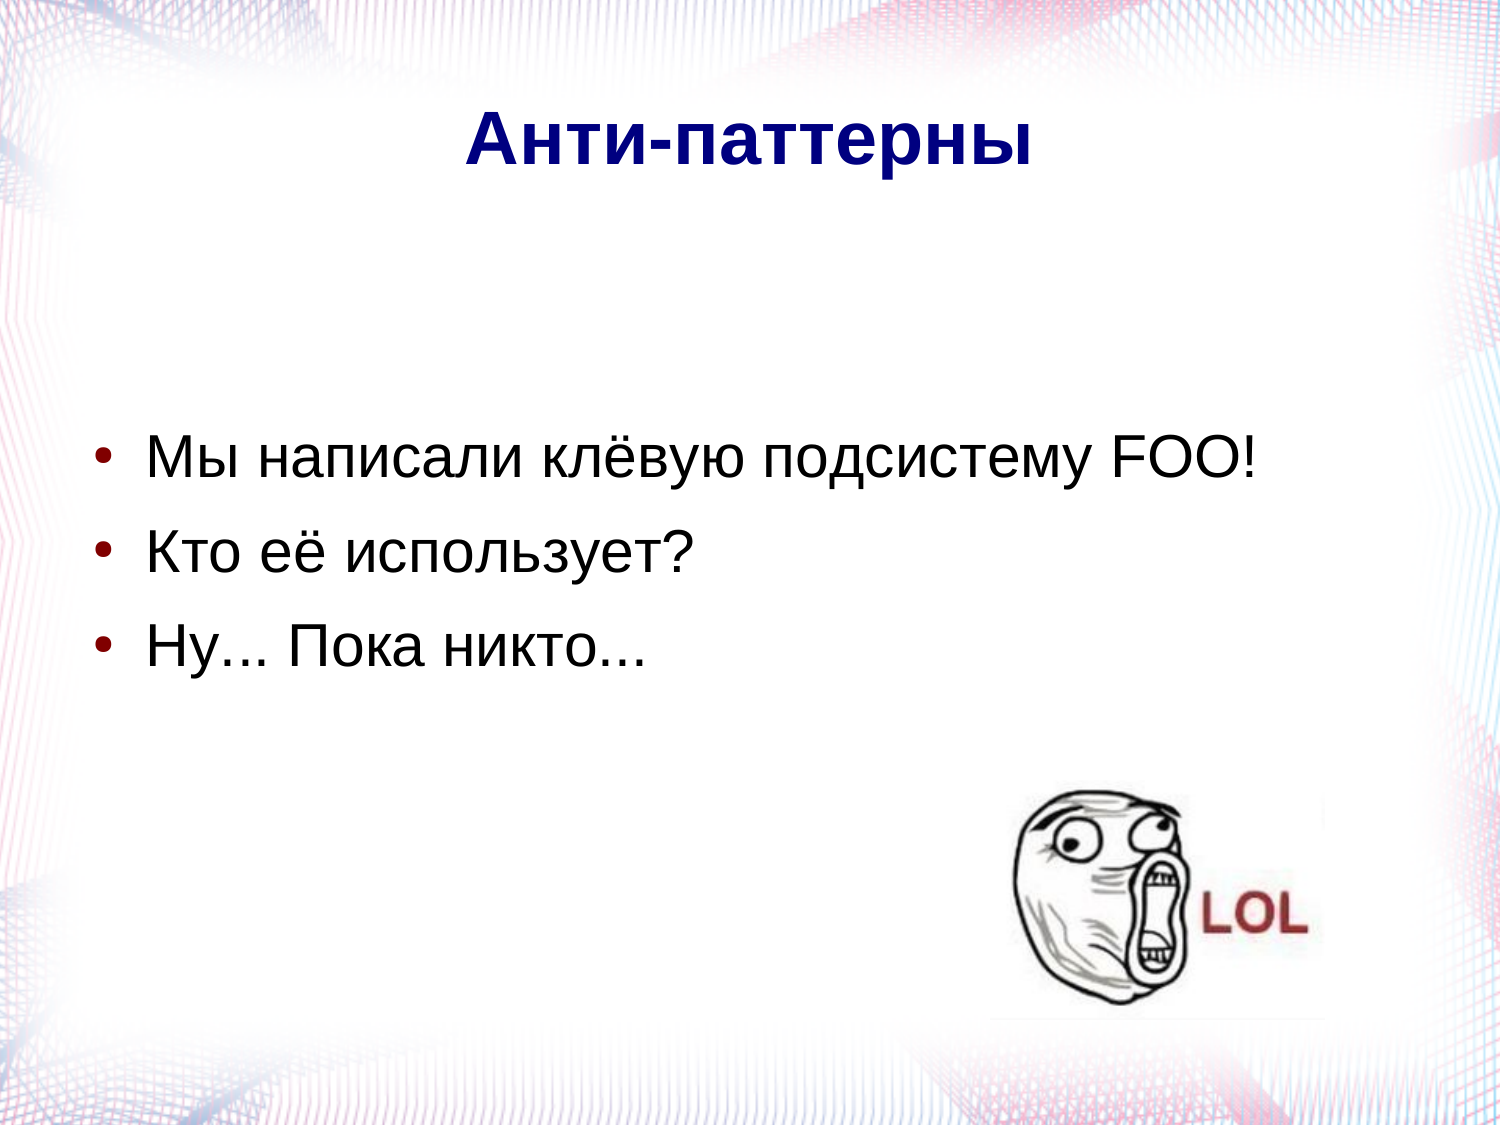

# Анти-паттерны
Мы написали клёвую подсистему FOO!
Кто её использует?
Ну... Пока никто...